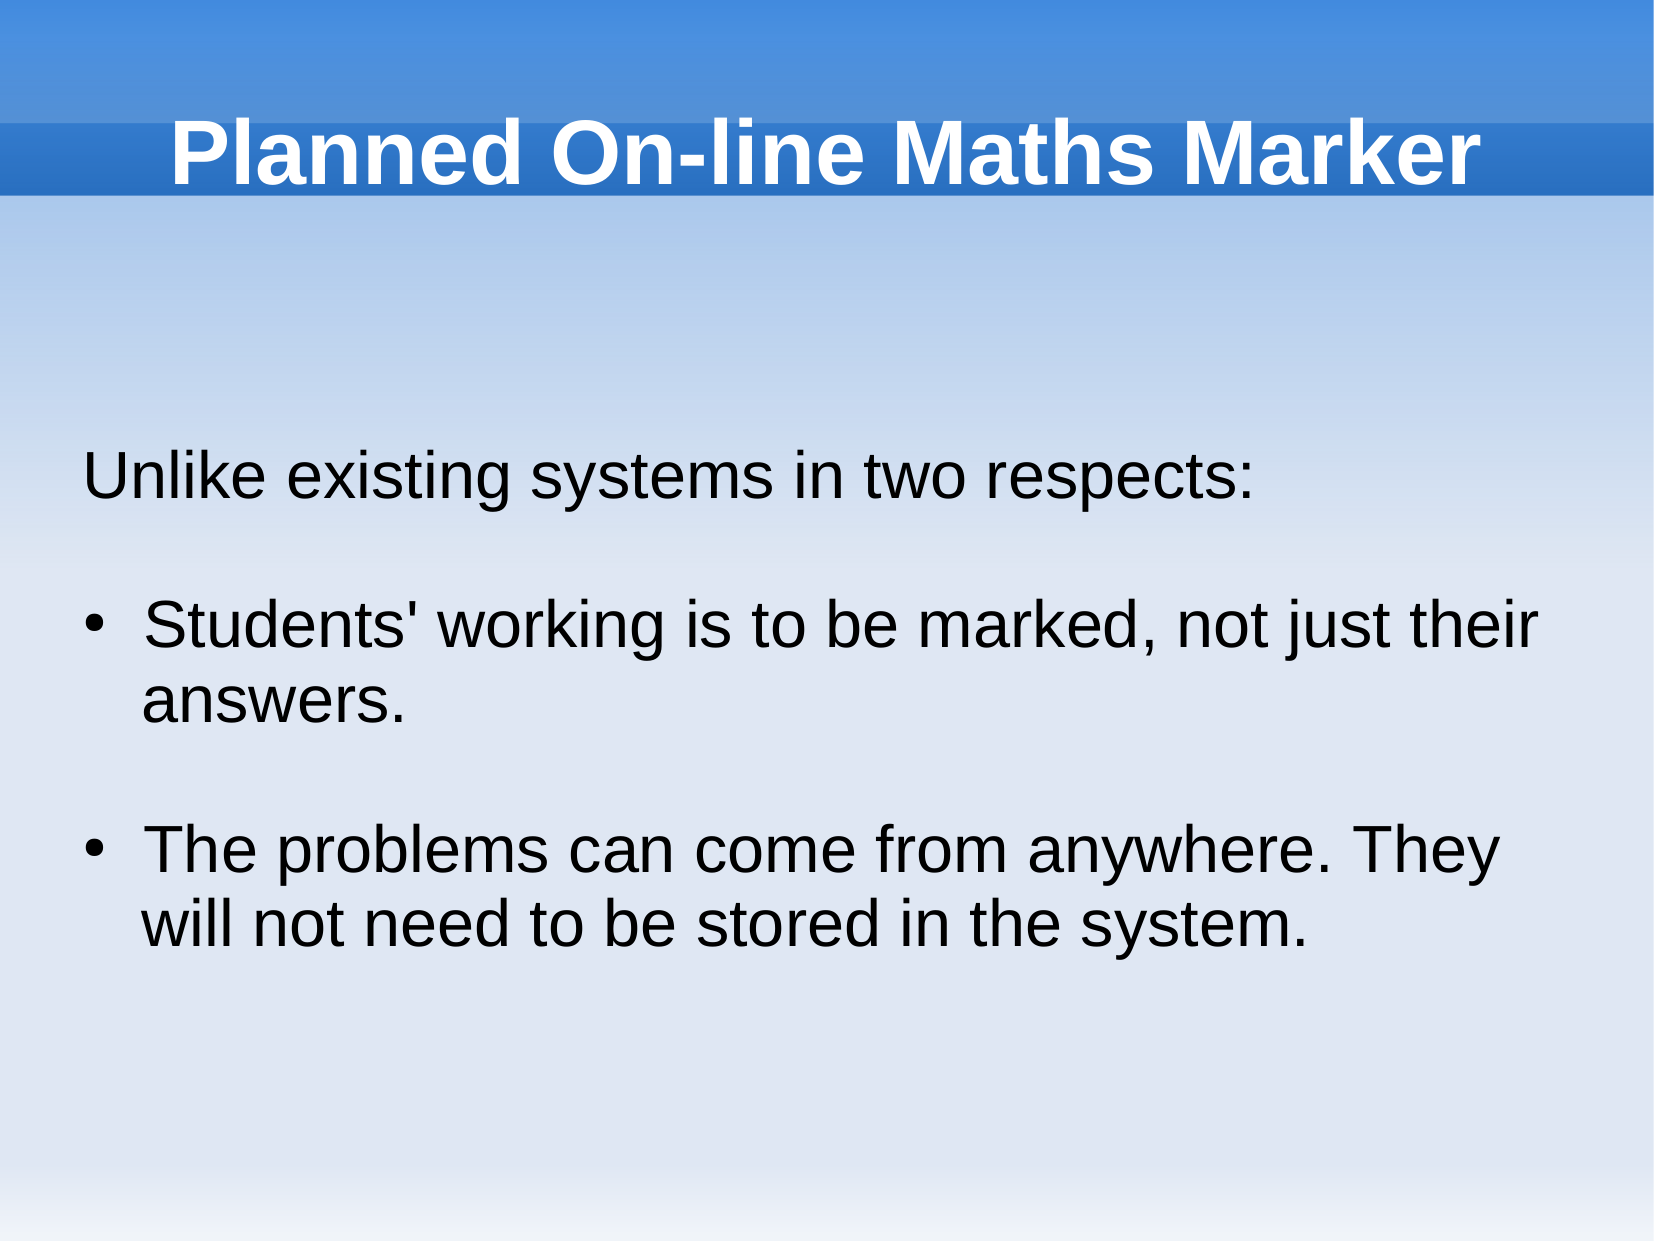

# Planned On-line Maths Marker
Unlike existing systems in two respects:
 Students' working is to be marked, not just their answers.
 The problems can come from anywhere. They will not need to be stored in the system.